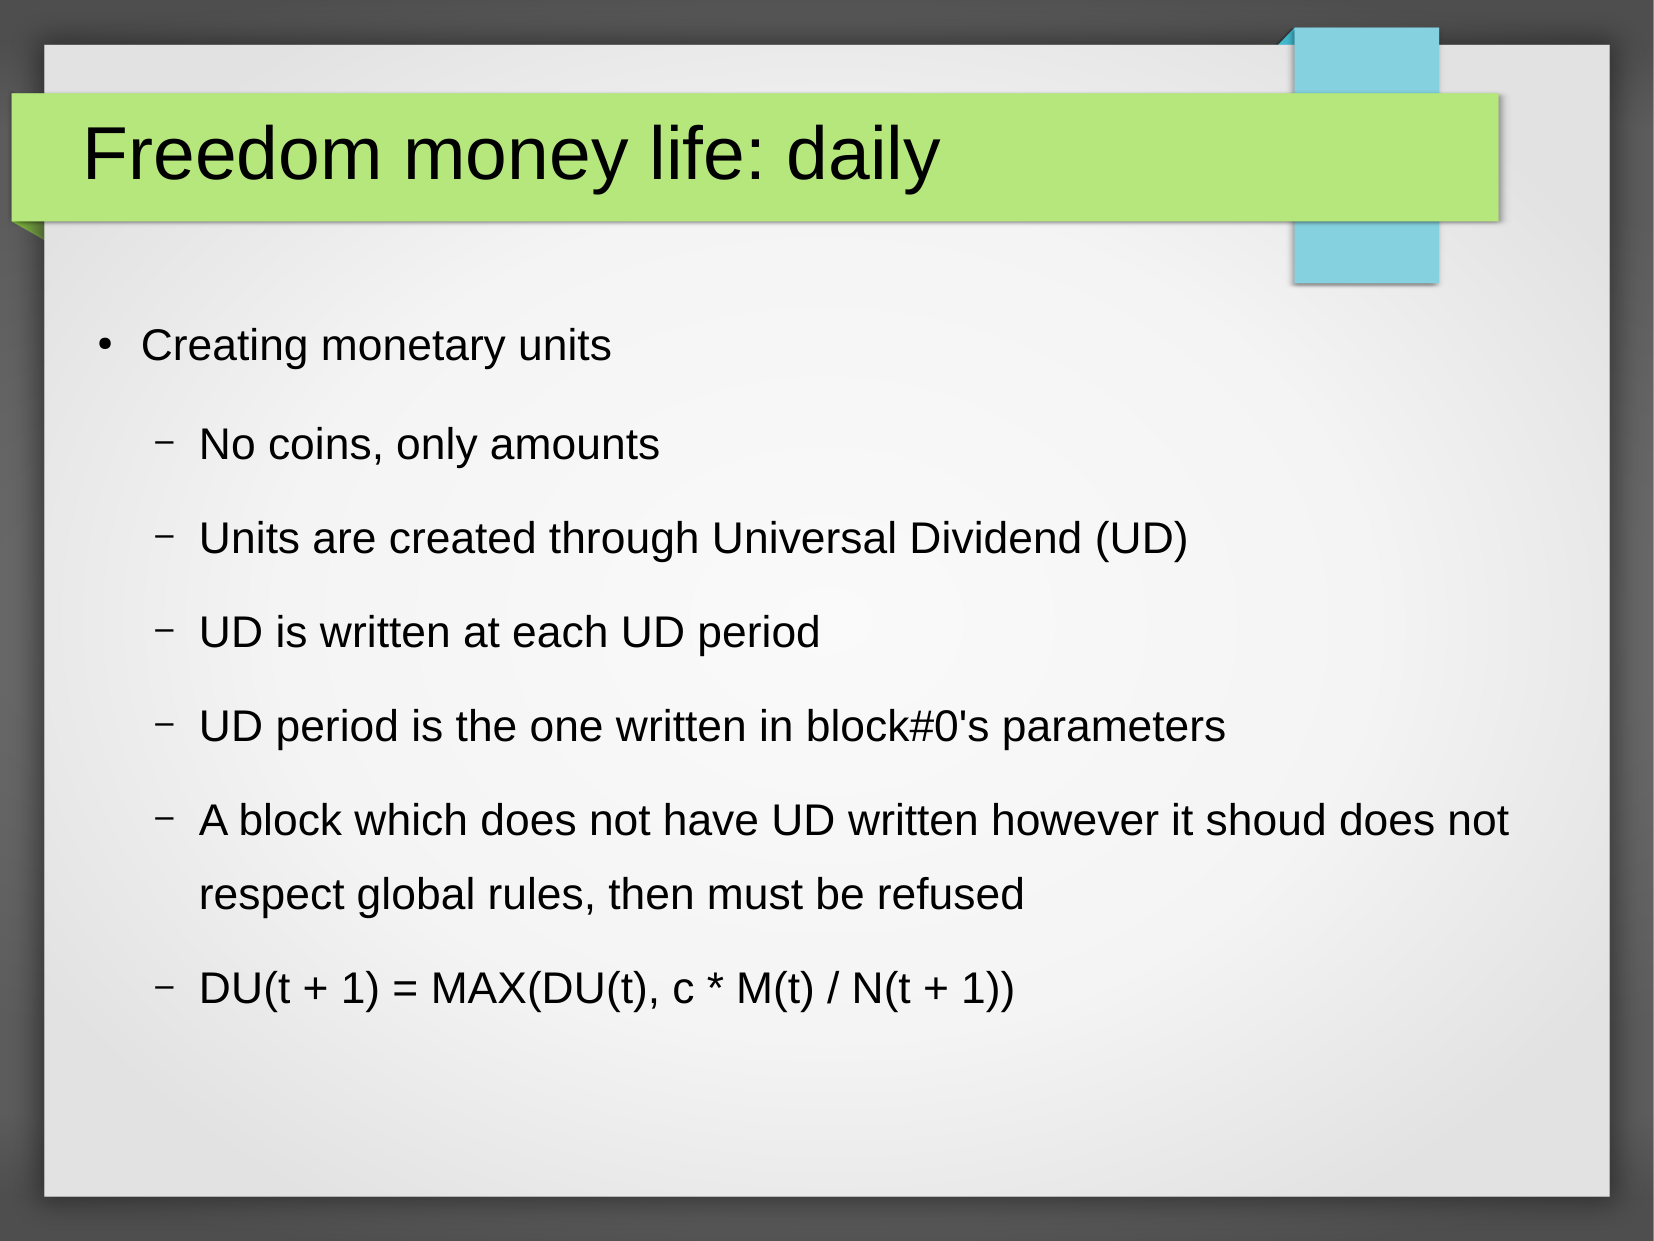

# Freedom money life: daily
Creating monetary units
No coins, only amounts
Units are created through Universal Dividend (UD)
UD is written at each UD period
UD period is the one written in block#0's parameters
A block which does not have UD written however it shoud does not respect global rules, then must be refused
DU(t + 1) = MAX(DU(t), c * M(t) / N(t + 1))